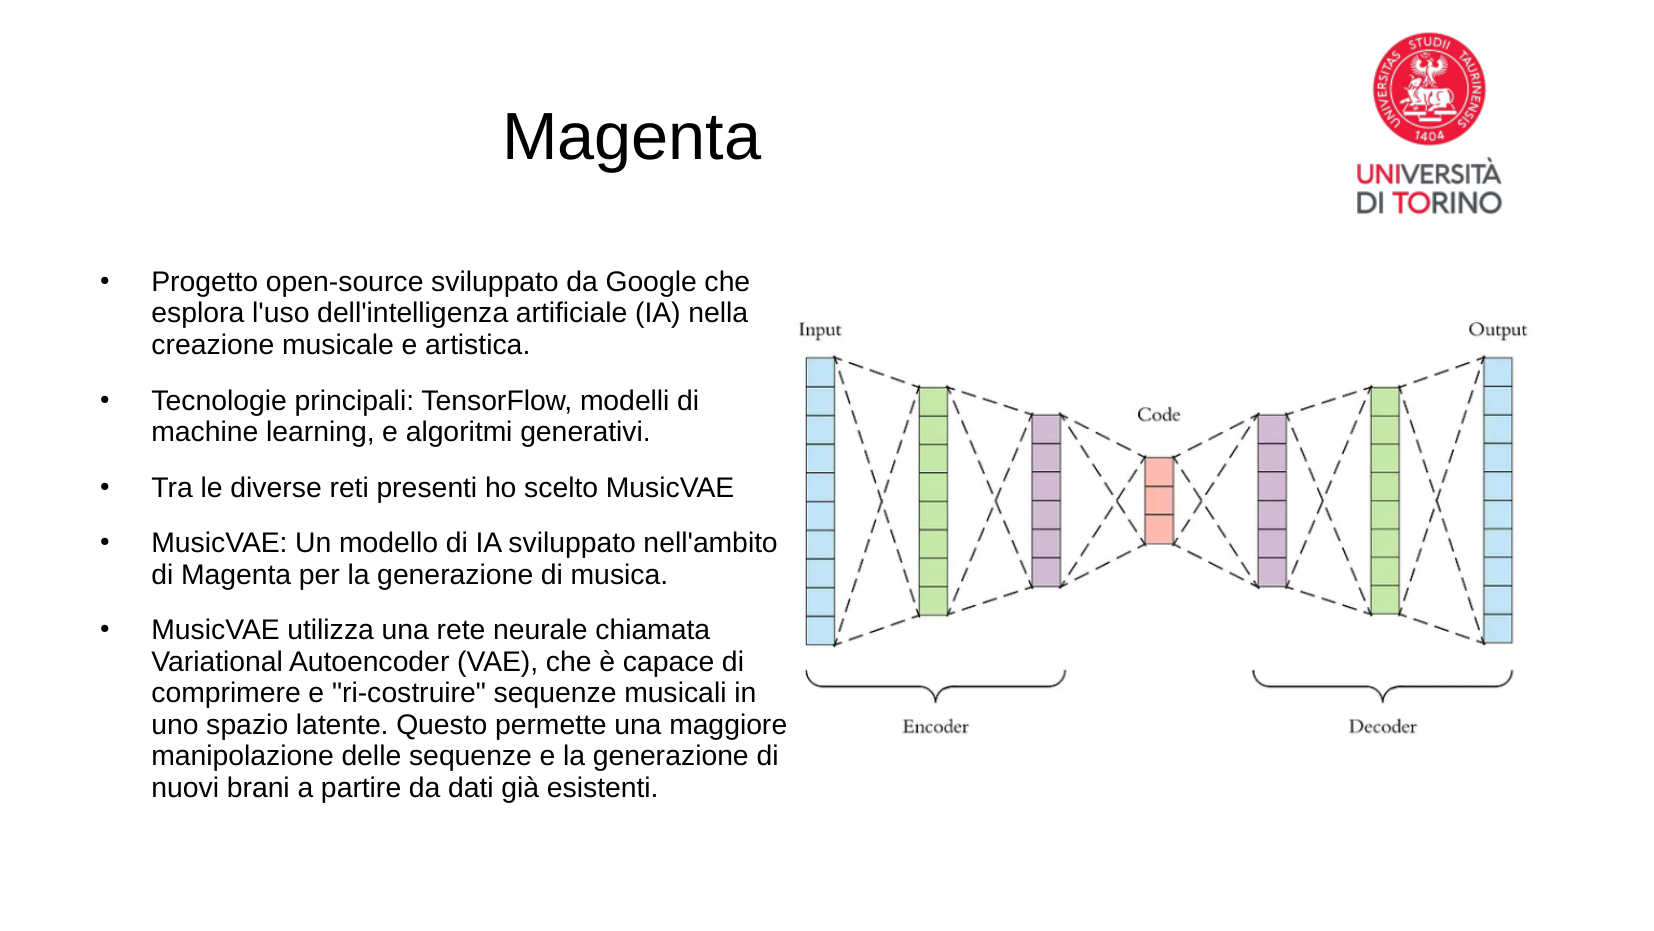

# Magenta
Progetto open-source sviluppato da Google che esplora l'uso dell'intelligenza artificiale (IA) nella creazione musicale e artistica.
Tecnologie principali: TensorFlow, modelli di machine learning, e algoritmi generativi.
Tra le diverse reti presenti ho scelto MusicVAE
MusicVAE: Un modello di IA sviluppato nell'ambito di Magenta per la generazione di musica.
MusicVAE utilizza una rete neurale chiamata Variational Autoencoder (VAE), che è capace di comprimere e "ri-costruire" sequenze musicali in uno spazio latente. Questo permette una maggiore manipolazione delle sequenze e la generazione di nuovi brani a partire da dati già esistenti.